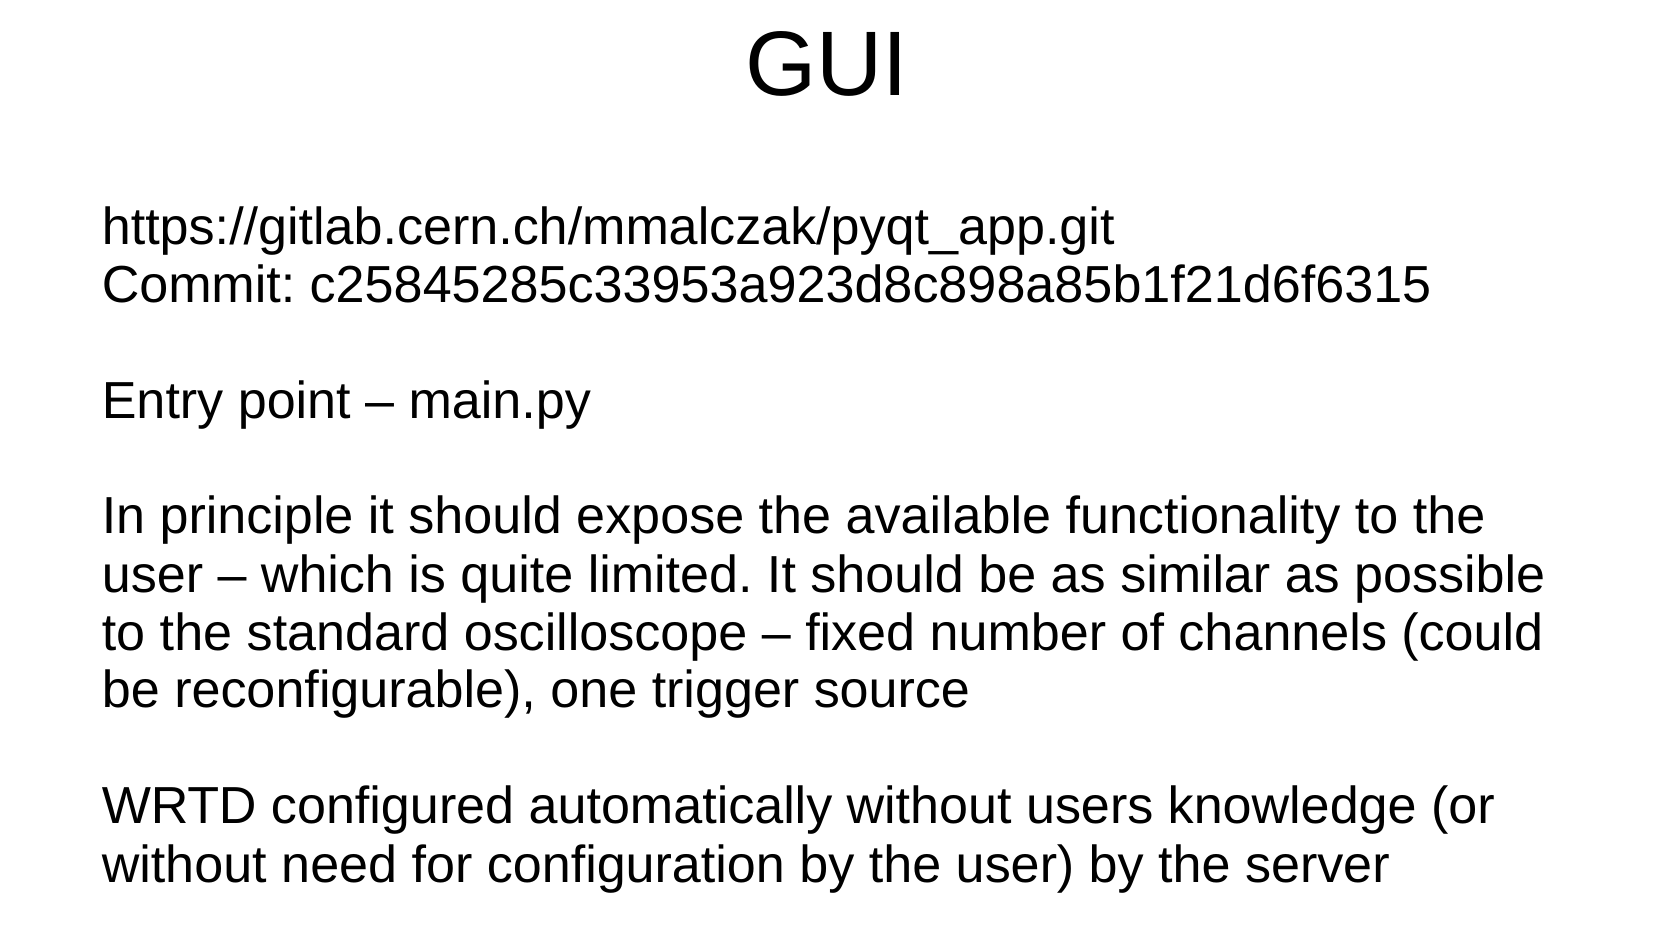

# GUI
https://gitlab.cern.ch/mmalczak/pyqt_app.git
Commit: c25845285c33953a923d8c898a85b1f21d6f6315
Entry point – main.py
In principle it should expose the available functionality to the user – which is quite limited. It should be as similar as possible to the standard oscilloscope – fixed number of channels (could be reconfigurable), one trigger source
WRTD configured automatically without users knowledge (or without need for configuration by the user) by the server